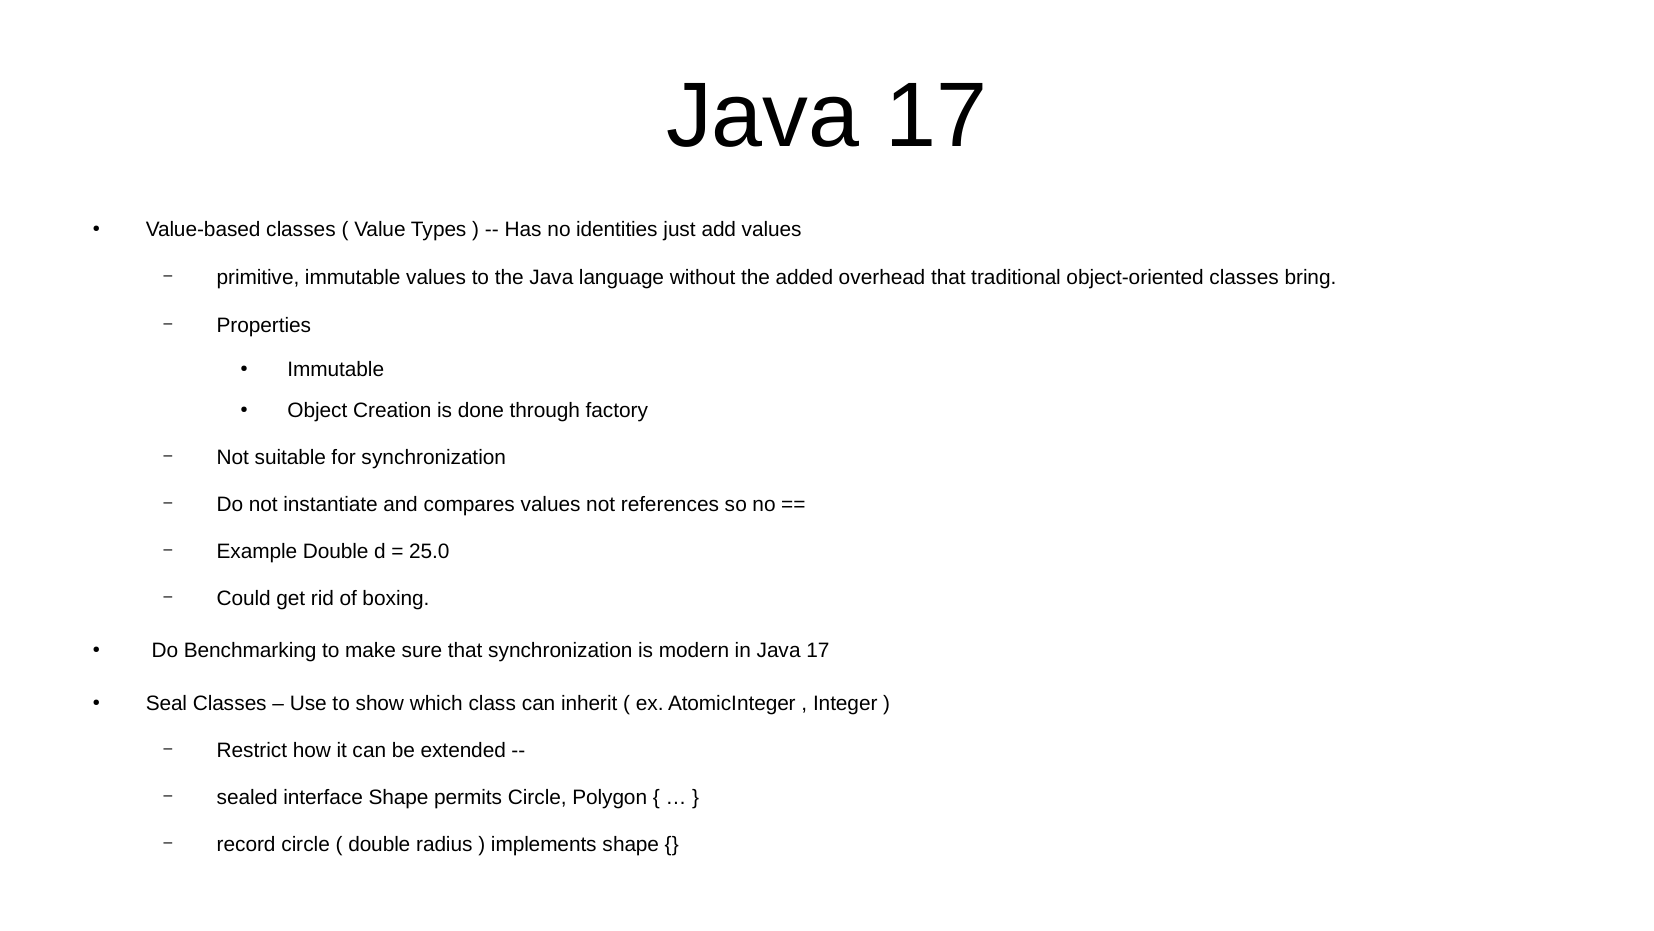

# Java 17
Value-based classes ( Value Types ) -- Has no identities just add values
primitive, immutable values to the Java language without the added overhead that traditional object-oriented classes bring.
Properties
Immutable
Object Creation is done through factory
Not suitable for synchronization
Do not instantiate and compares values not references so no ==
Example Double d = 25.0
Could get rid of boxing.
 Do Benchmarking to make sure that synchronization is modern in Java 17
Seal Classes – Use to show which class can inherit ( ex. AtomicInteger , Integer )
Restrict how it can be extended --
sealed interface Shape permits Circle, Polygon { … }
record circle ( double radius ) implements shape {}